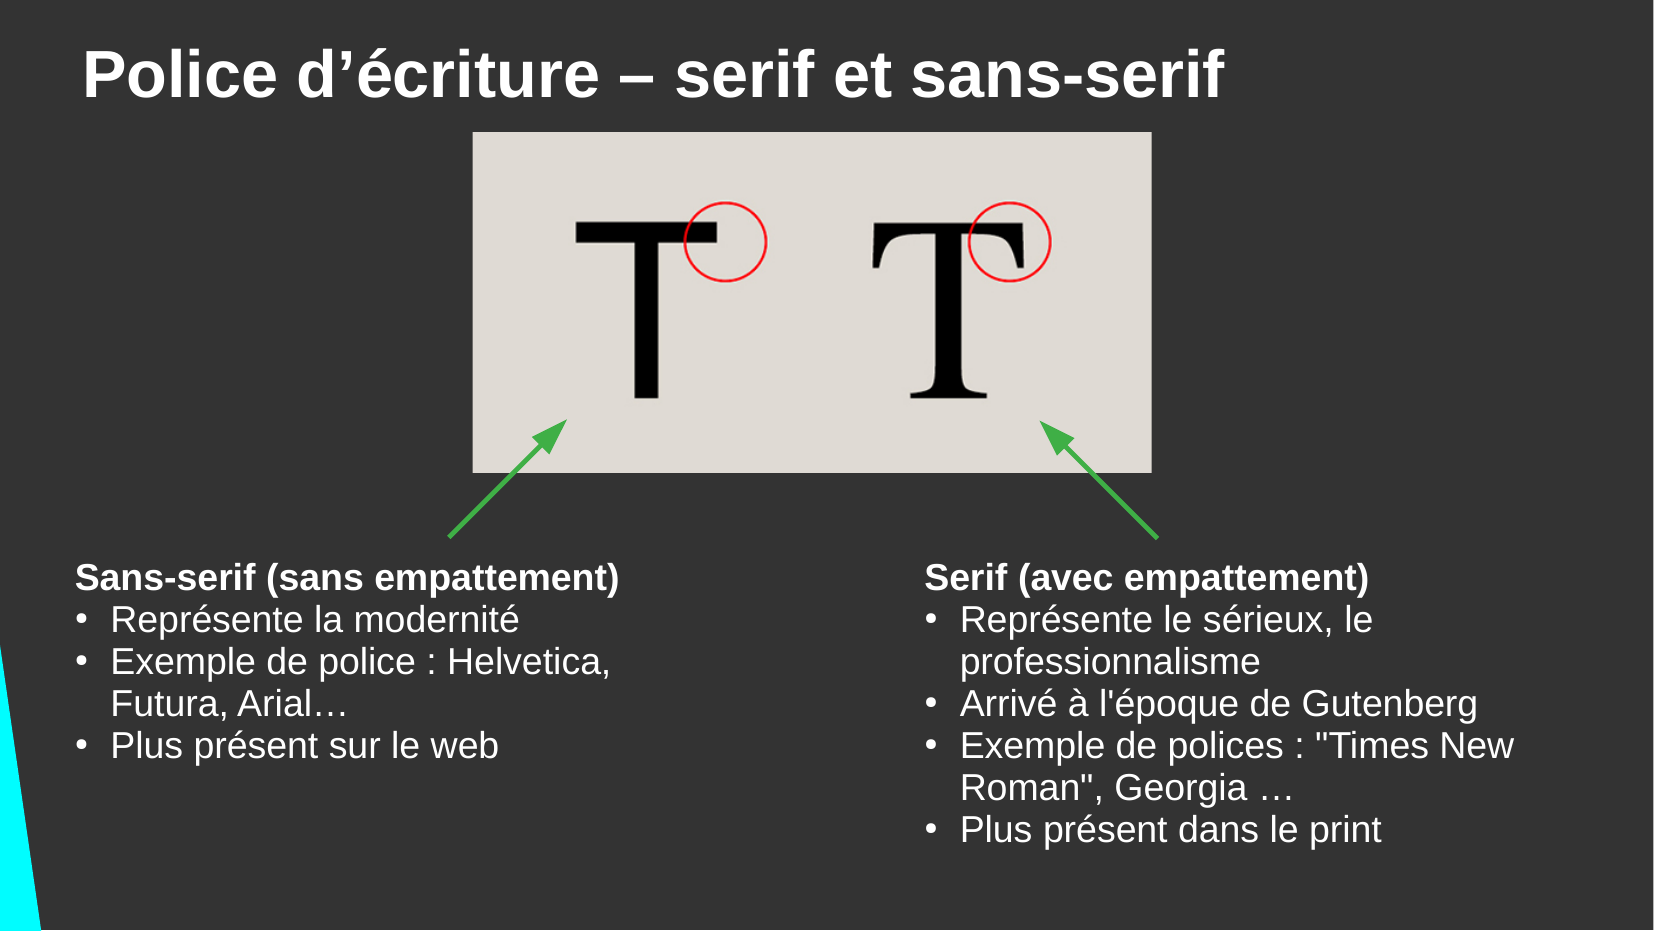

# Police d’écriture – serif et sans-serif
Sans-serif (sans empattement)
Représente la modernité
Exemple de police : Helvetica, Futura, Arial…
Plus présent sur le web
Serif (avec empattement)
Représente le sérieux, le professionnalisme
Arrivé à l'époque de Gutenberg
Exemple de polices : "Times New Roman", Georgia …
Plus présent dans le print